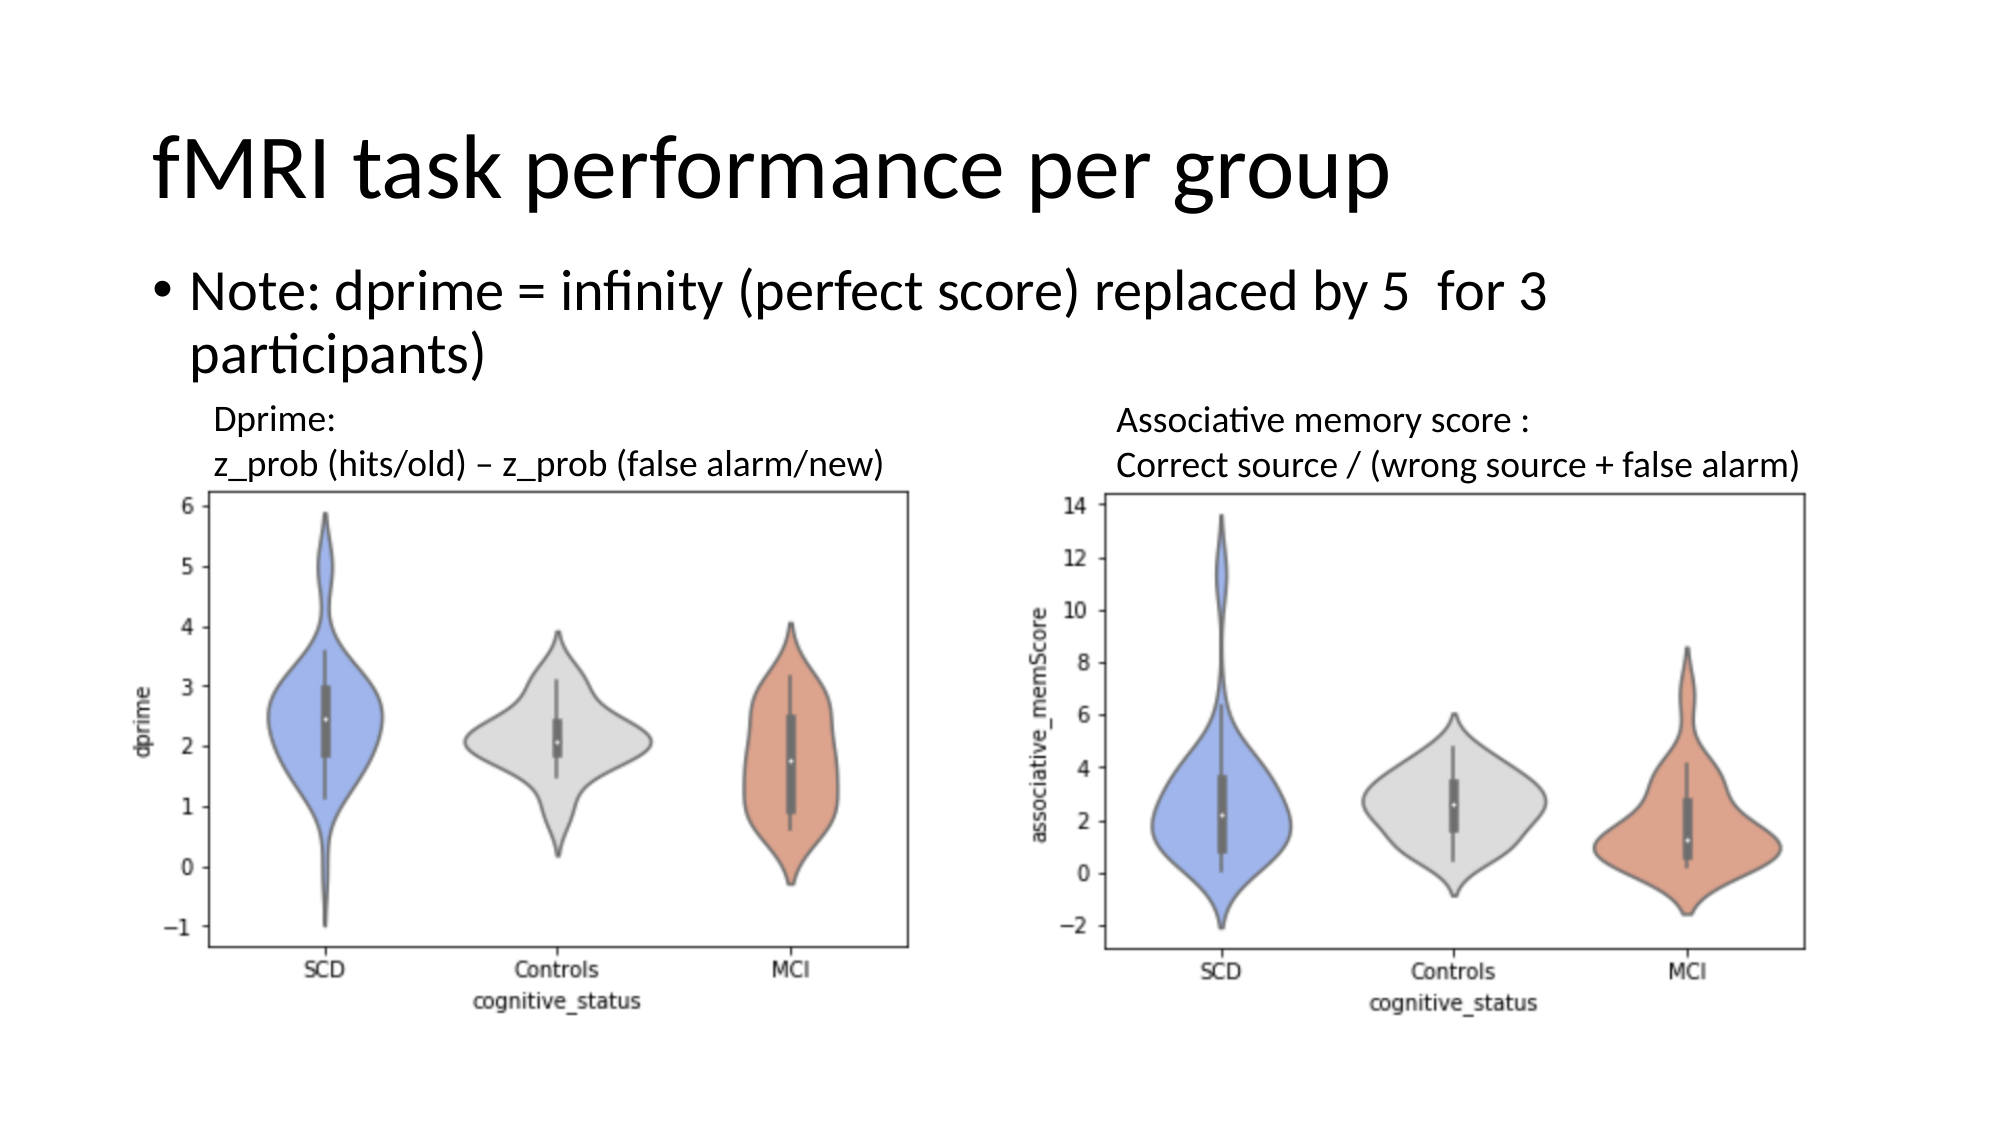

# fMRI task performance per group
Note: dprime = infinity (perfect score) replaced by 5 for 3 participants)
Dprime:
z_prob (hits/old) – z_prob (false alarm/new)
Associative memory score :
Correct source / (wrong source + false alarm)